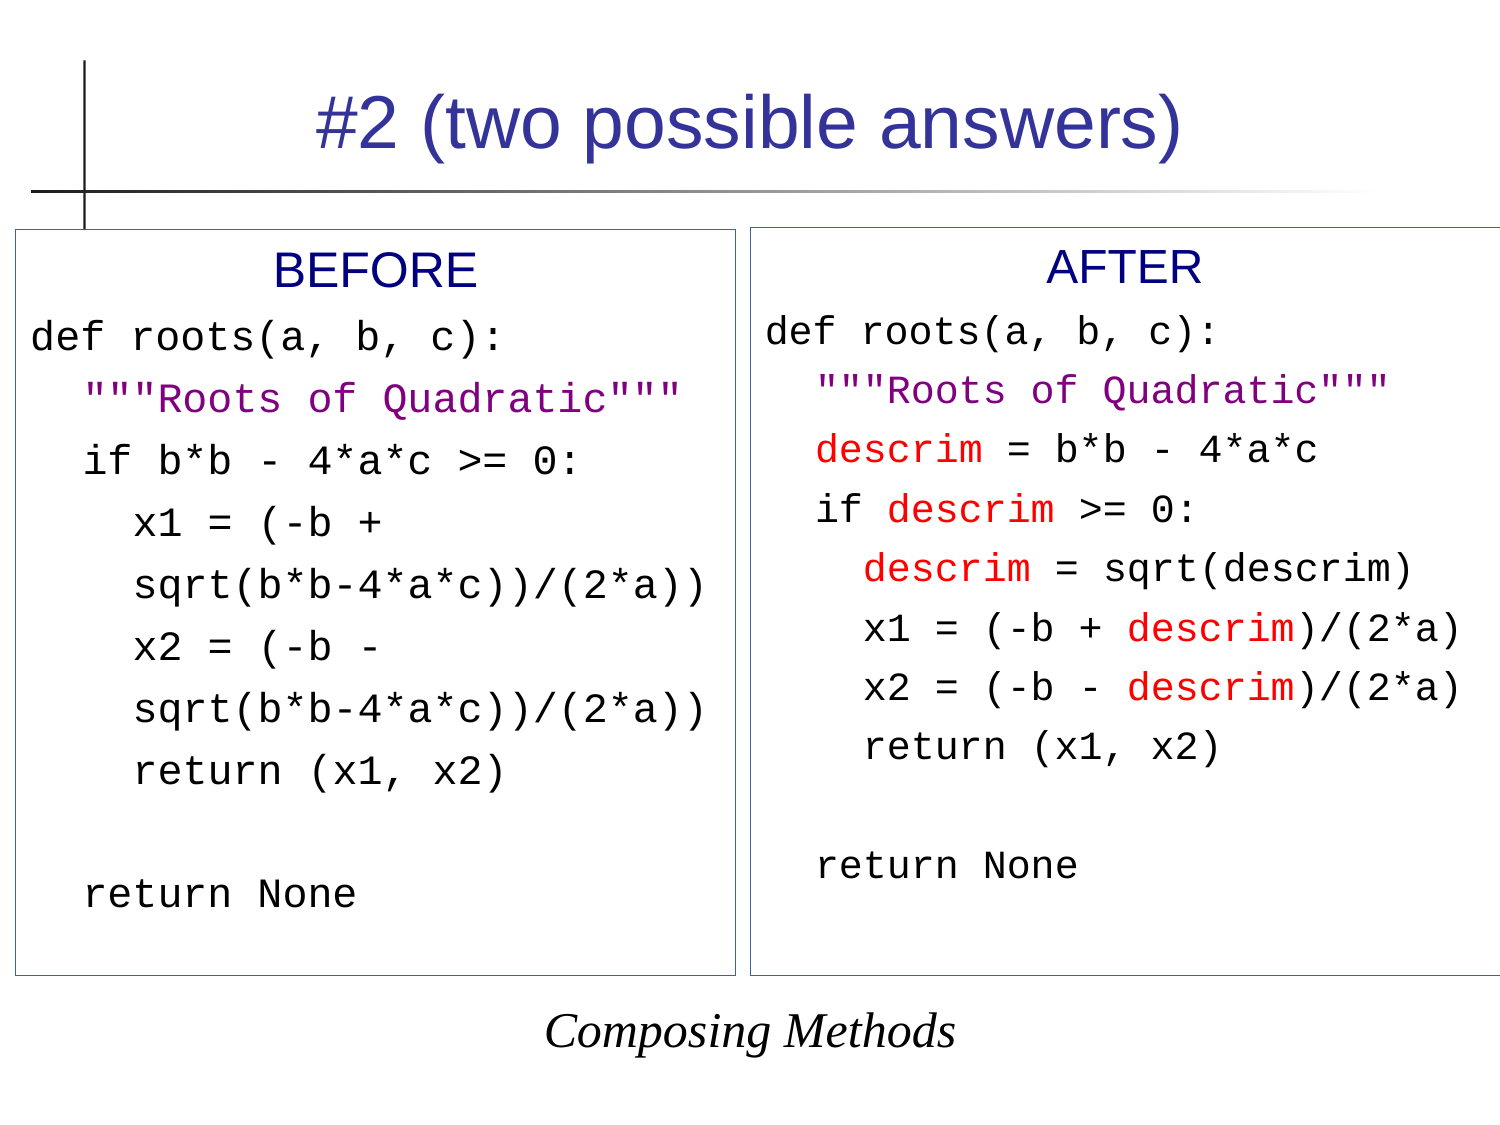

# #2 (two possible answers)
AFTER
def roots(a, b, c):
 """Roots of Quadratic"""
 descrim = b*b - 4*a*c
 if descrim >= 0:
 descrim = sqrt(descrim)
 x1 = (-b + descrim)/(2*a)
 x2 = (-b - descrim)/(2*a)
 return (x1, x2)
 return None
BEFORE
def roots(a, b, c):
 """Roots of Quadratic"""
 if b*b - 4*a*c >= 0:
 x1 = (-b +
 sqrt(b*b-4*a*c))/(2*a))
 x2 = (-b -
 sqrt(b*b-4*a*c))/(2*a))
 return (x1, x2)
 return None
Composing Methods